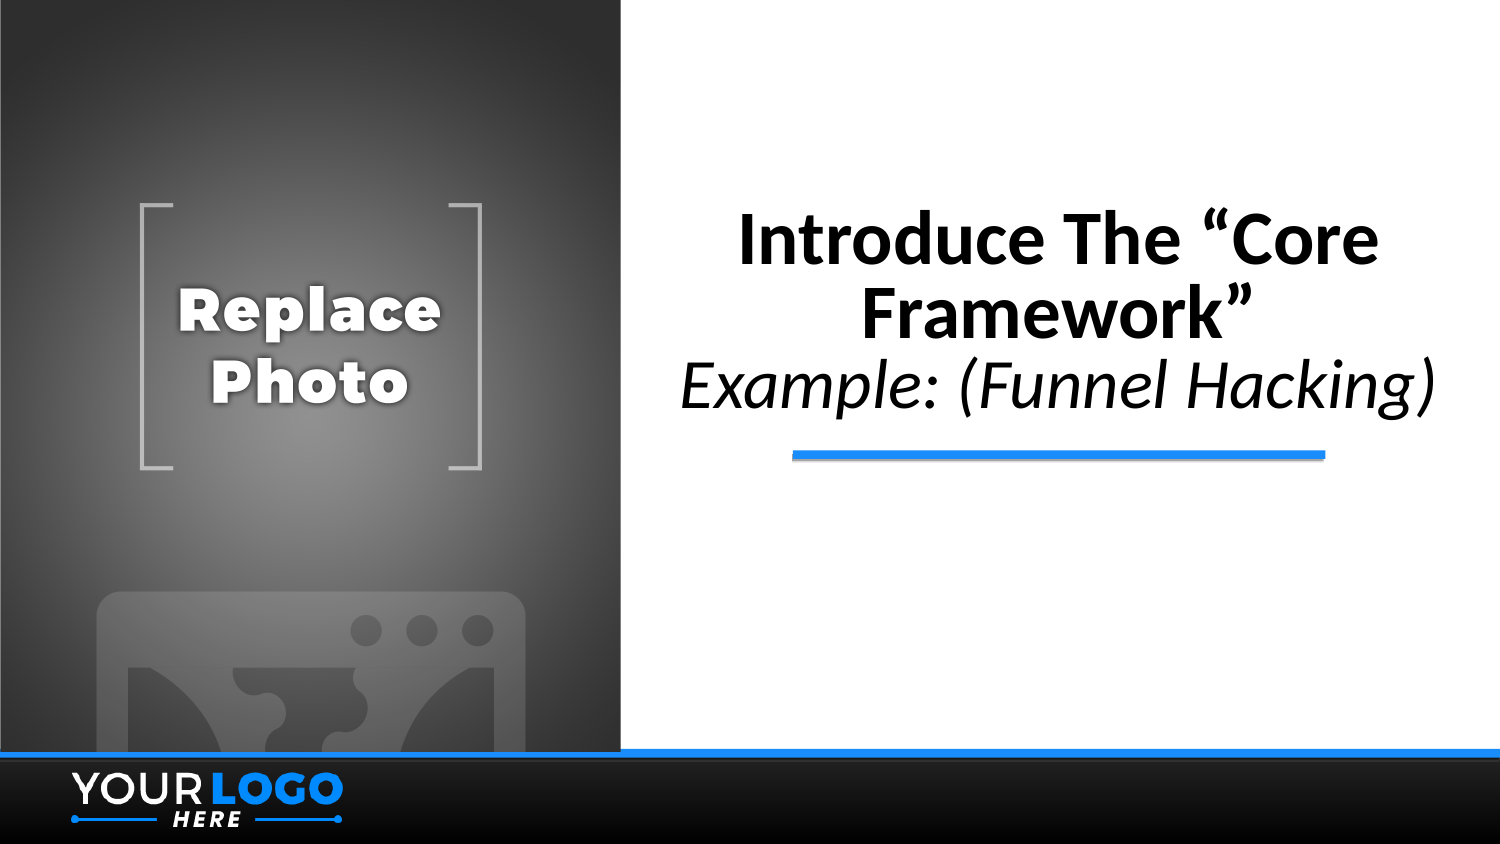

Introduce The “Core Framework”
Example: (Funnel Hacking)